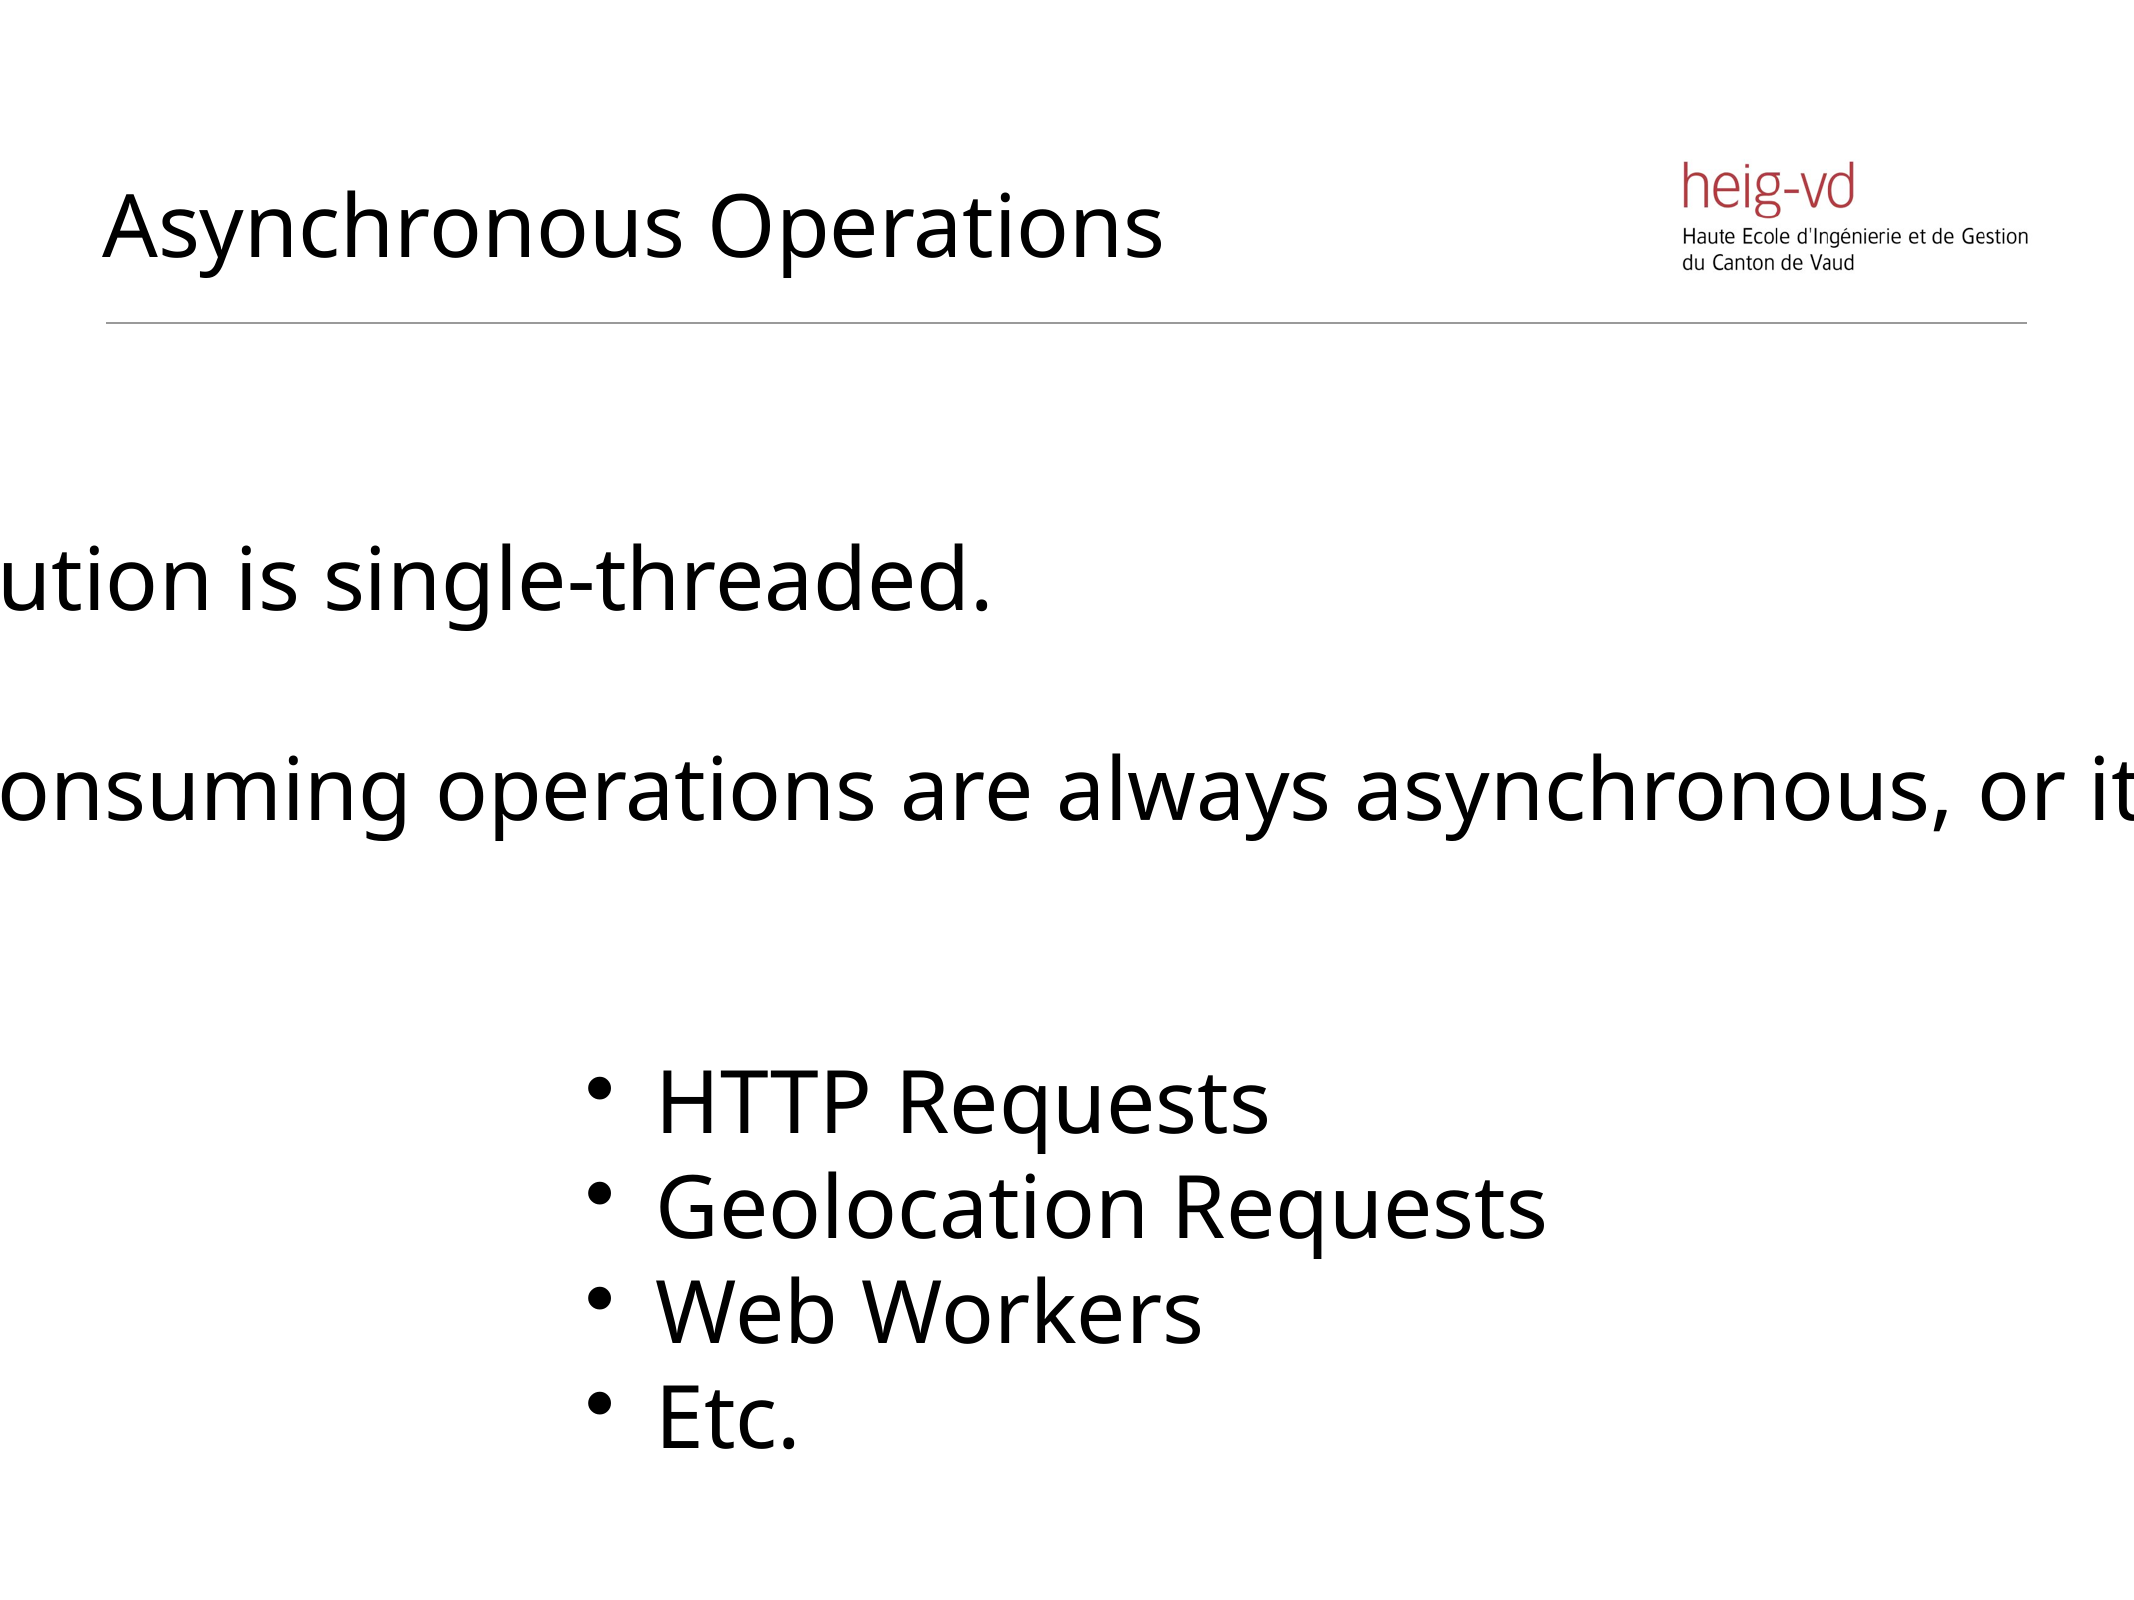

# Asynchronous Operations
Javascript code execution is single-threaded.
Therefore, all time-consuming operations are always asynchronous, or it would block the UI:
HTTP Requests
Geolocation Requests
Web Workers
Etc.